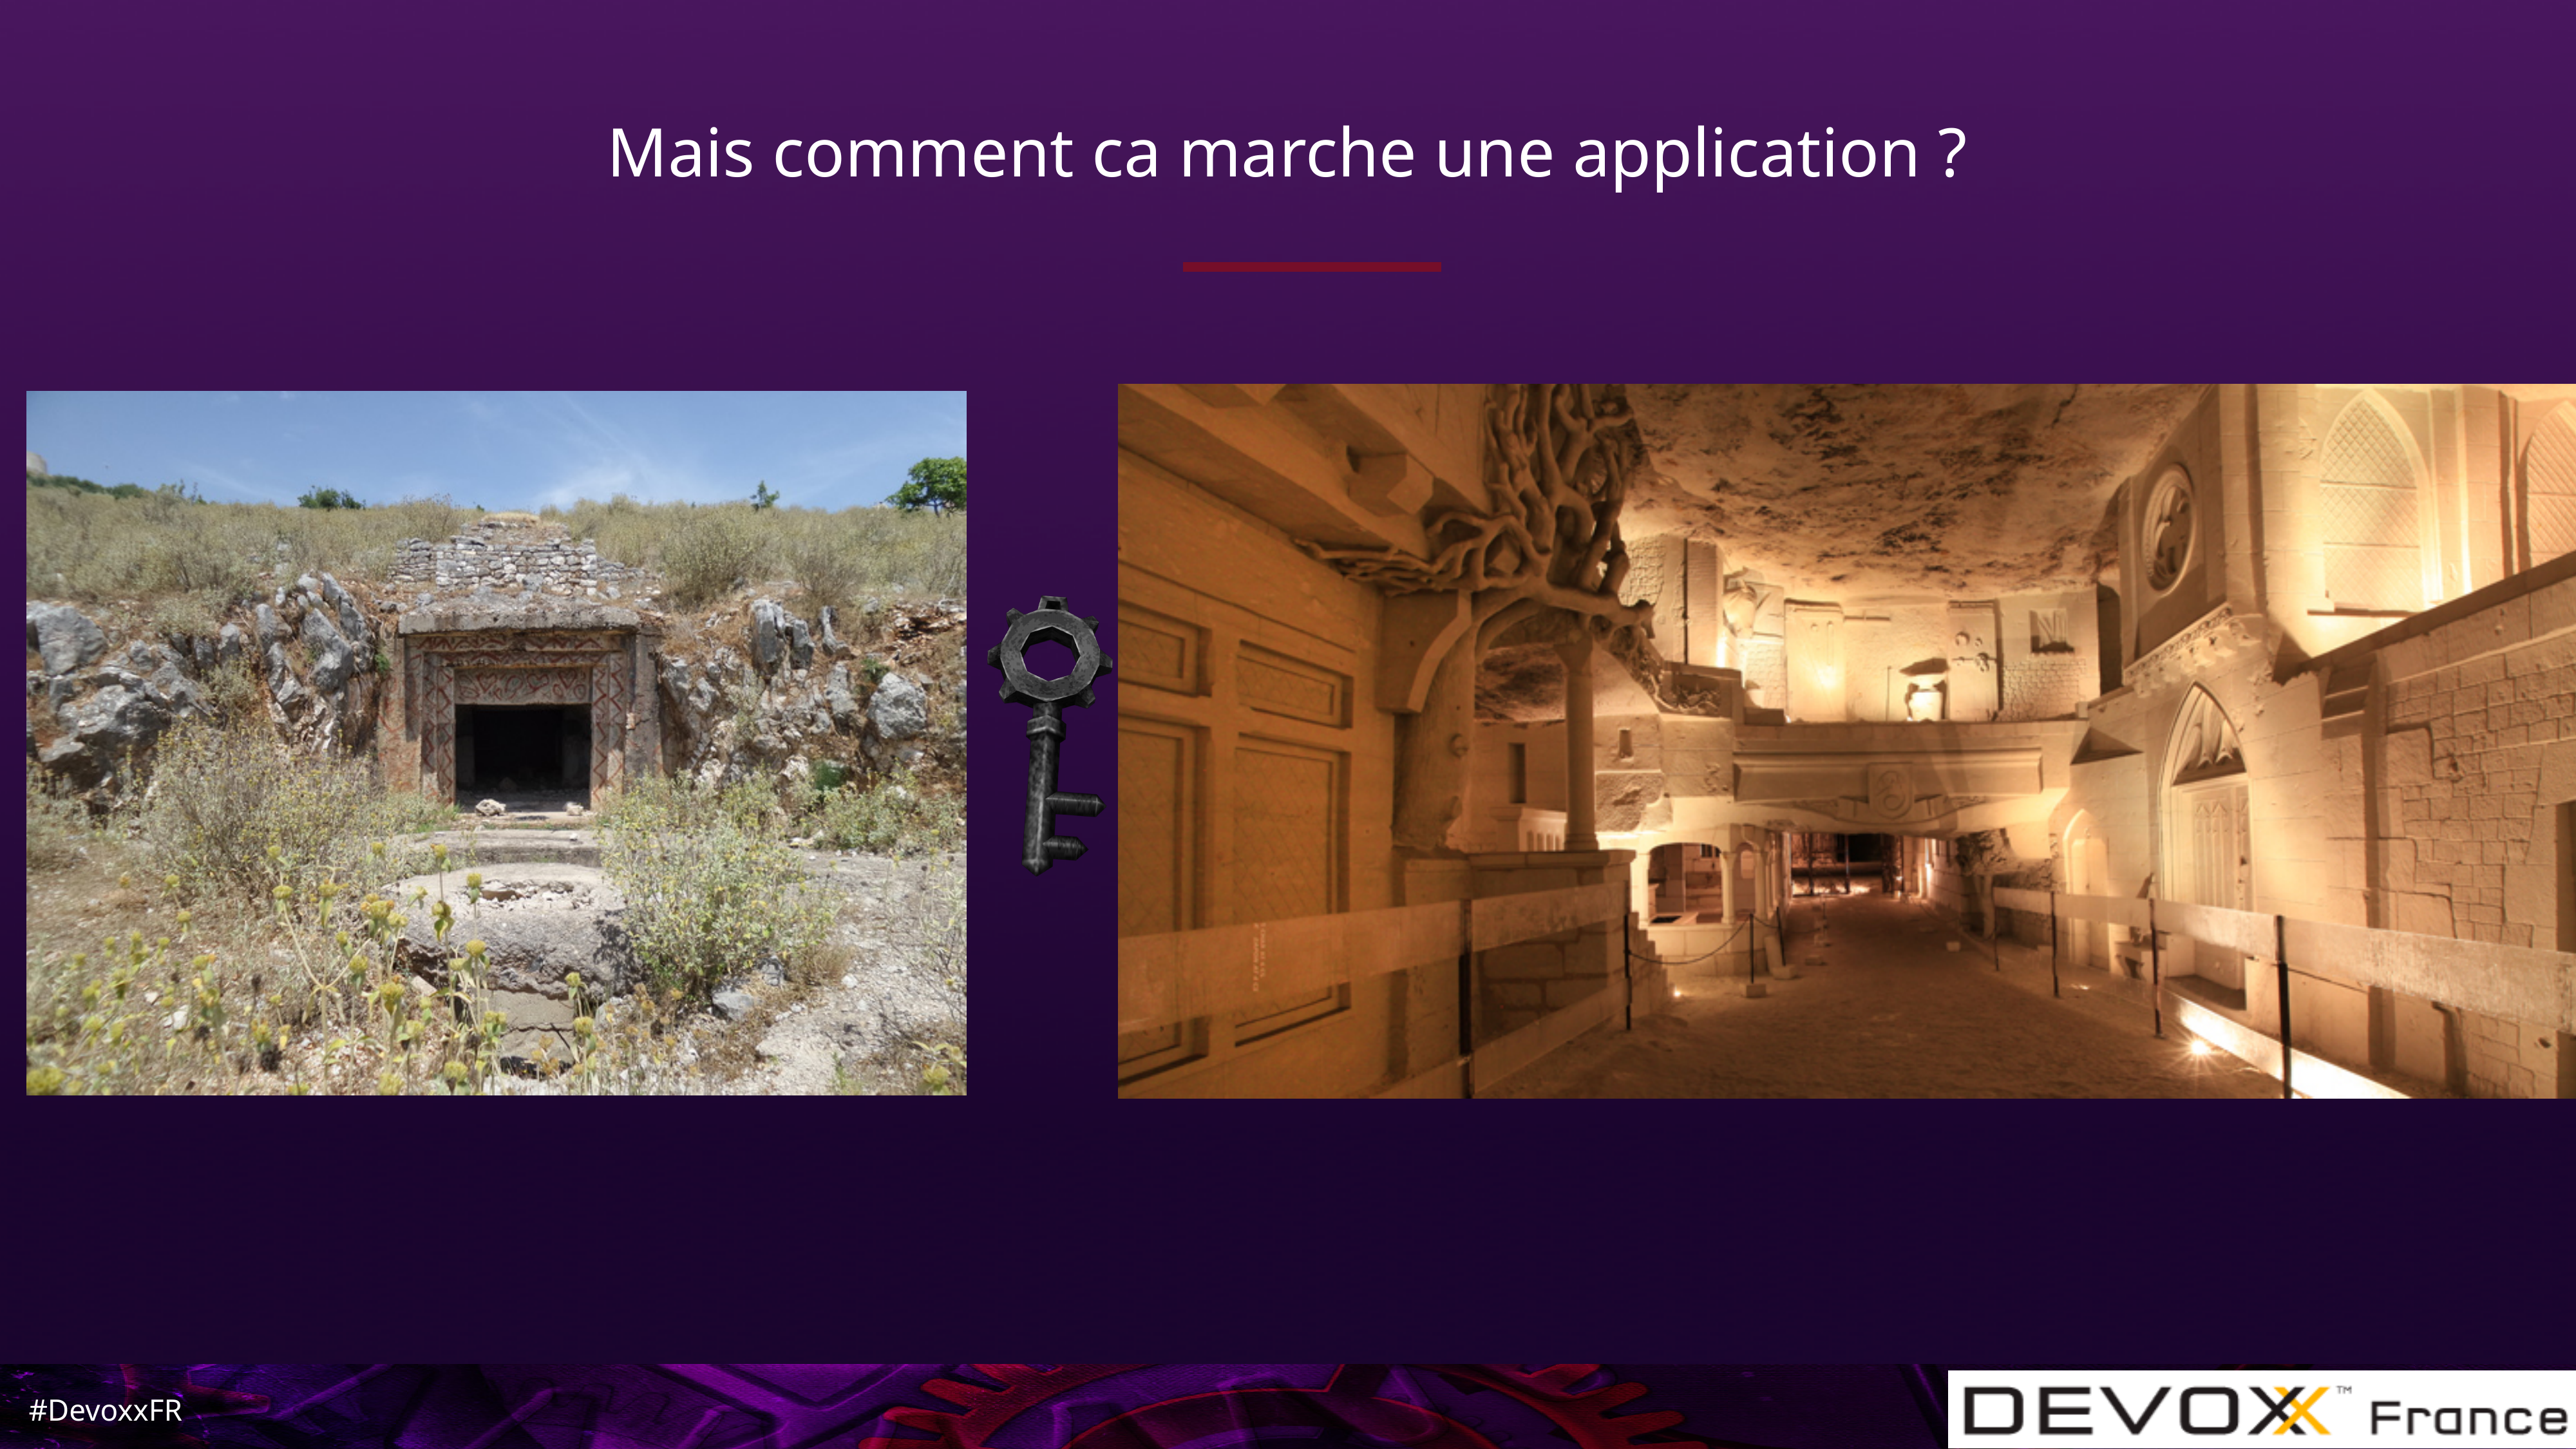

# Mais comment ca marche une application ?